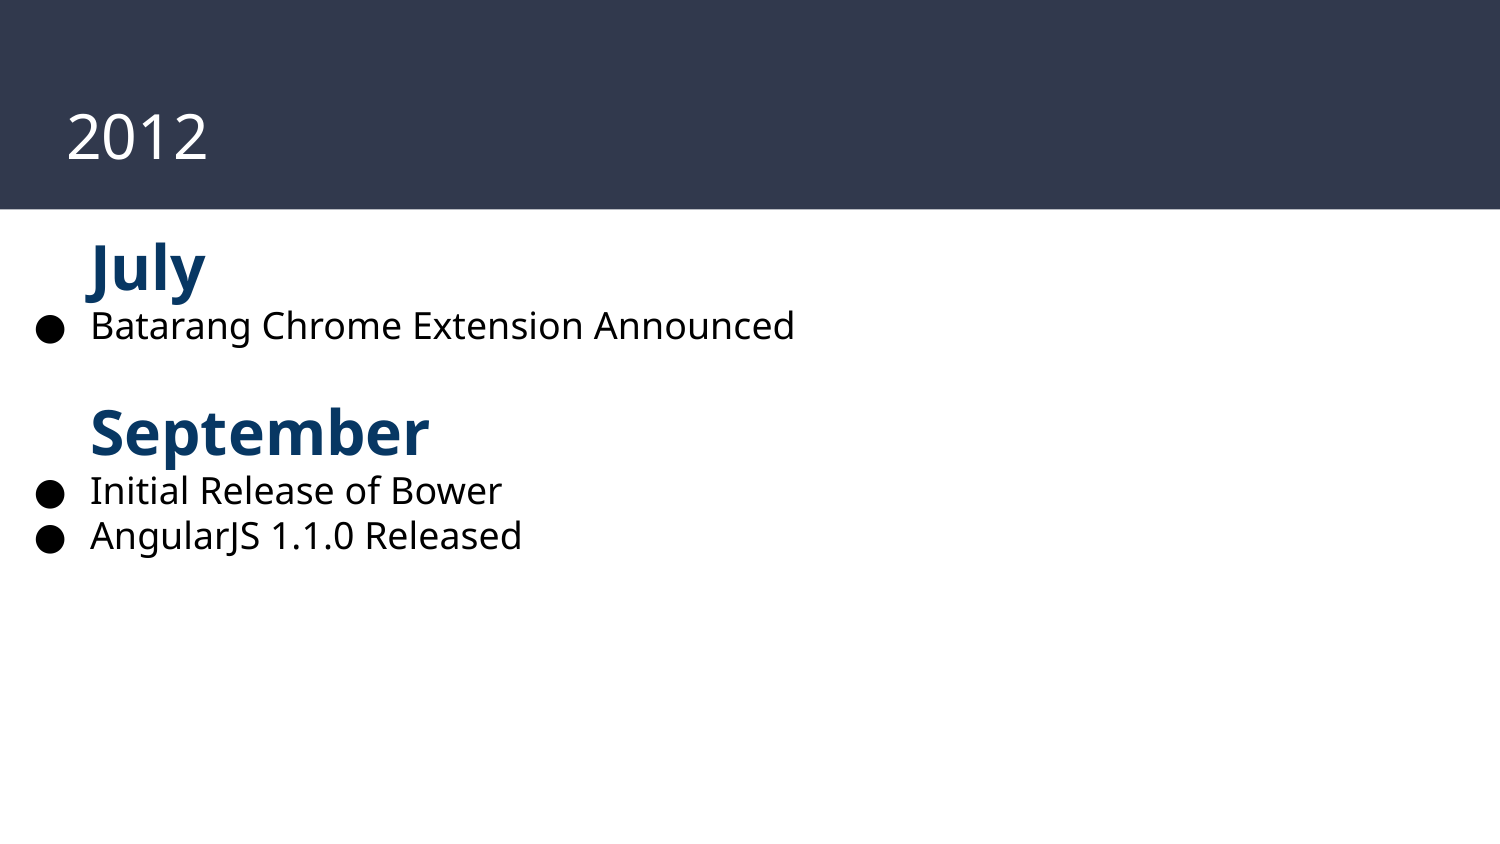

# 2012
July
Batarang Chrome Extension Announced
September
Initial Release of Bower
AngularJS 1.1.0 Released